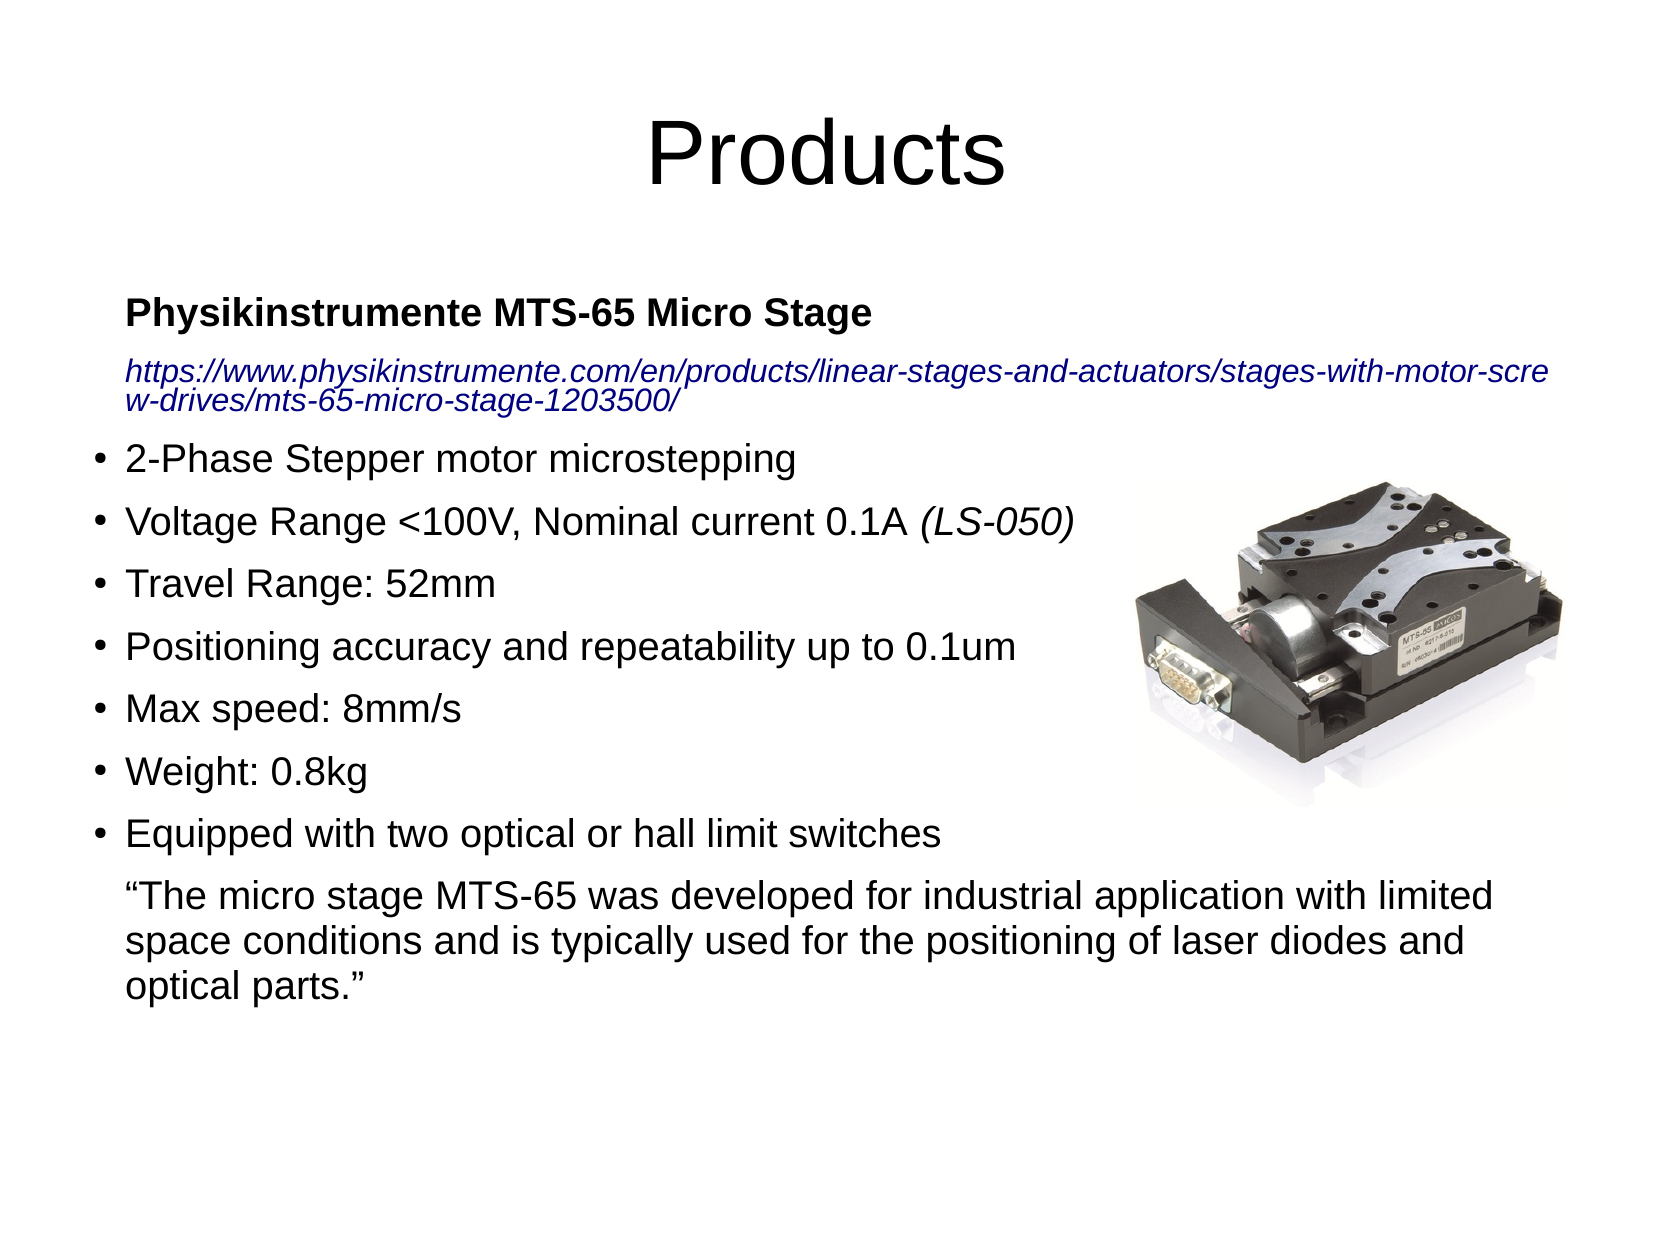

# Products
Physikinstrumente MTS-65 Micro Stage
https://www.physikinstrumente.com/en/products/linear-stages-and-actuators/stages-with-motor-screw-drives/mts-65-micro-stage-1203500/
2-Phase Stepper motor microstepping
Voltage Range <100V, Nominal current 0.1A (LS-050)
Travel Range: 52mm
Positioning accuracy and repeatability up to 0.1um
Max speed: 8mm/s
Weight: 0.8kg
Equipped with two optical or hall limit switches
“The micro stage MTS-65 was developed for industrial application with limited space conditions and is typically used for the positioning of laser diodes and optical parts.”